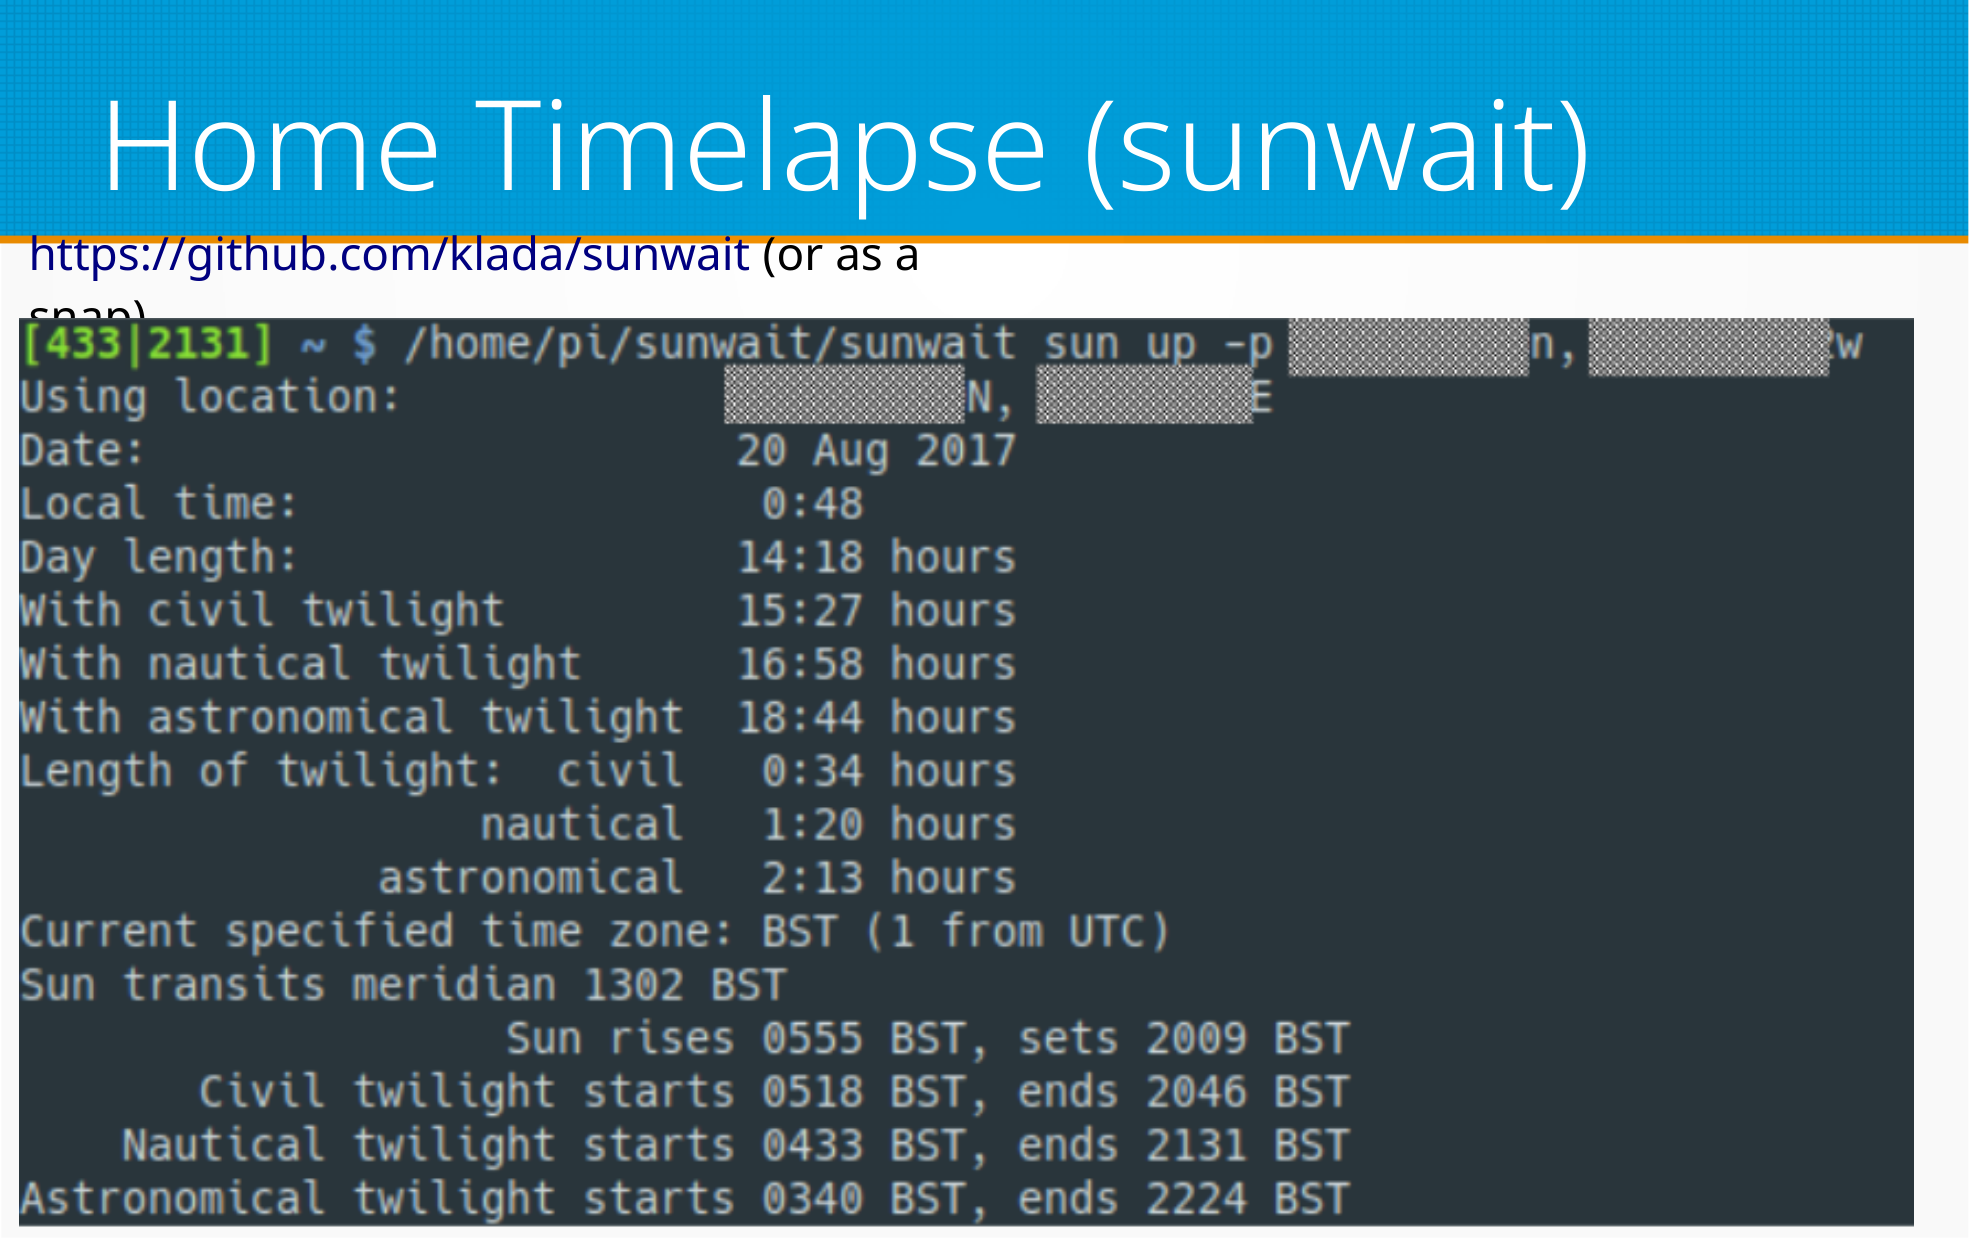

# Home Timelapse (sunwait)
https://github.com/klada/sunwait (or as a snap)